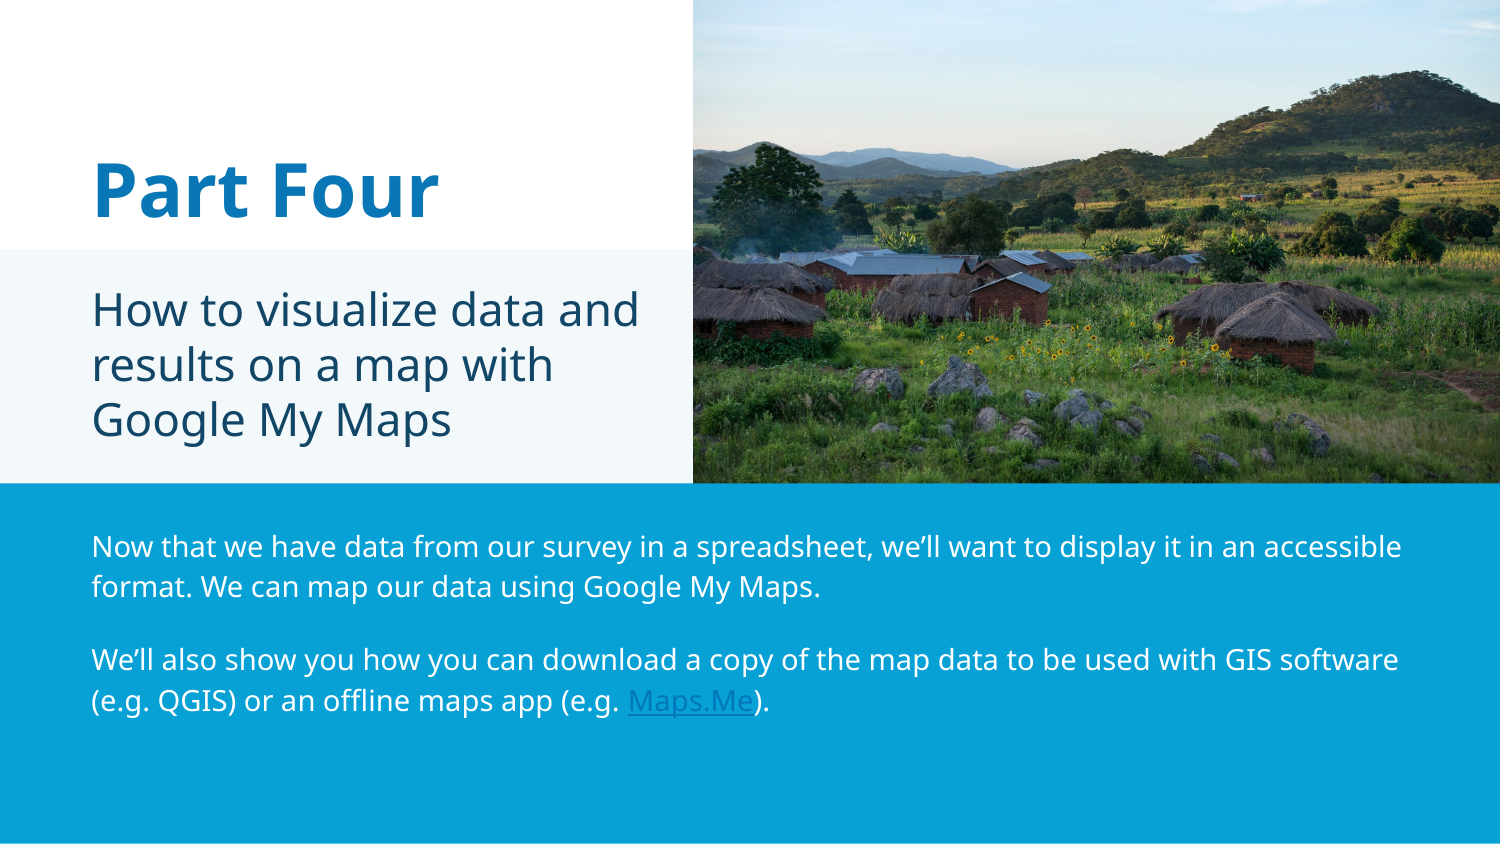

Part Four
How to visualize data and results on a map with Google My Maps
Now that we have data from our survey in a spreadsheet, we’ll want to display it in an accessible format. We can map our data using Google My Maps.
We’ll also show you how you can download a copy of the map data to be used with GIS software (e.g. QGIS) or an offline maps app (e.g. Maps.Me).